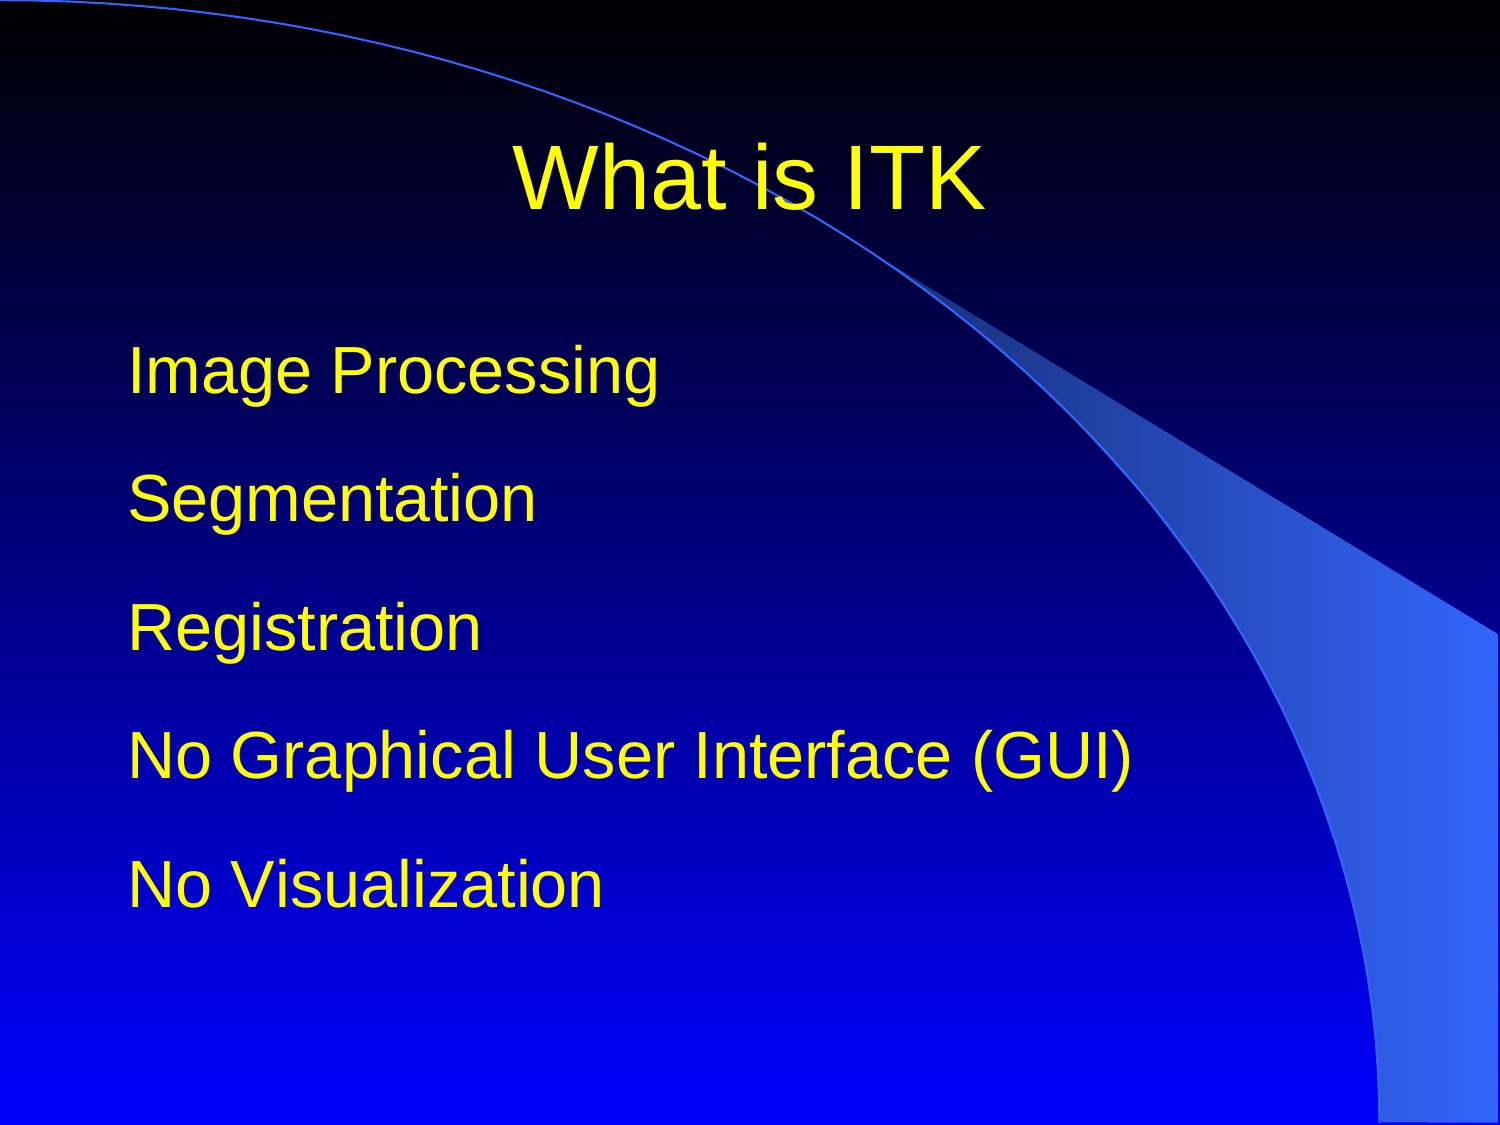

# What is ITK
Image Processing
Segmentation
Registration
No Graphical User Interface (GUI)
No Visualization